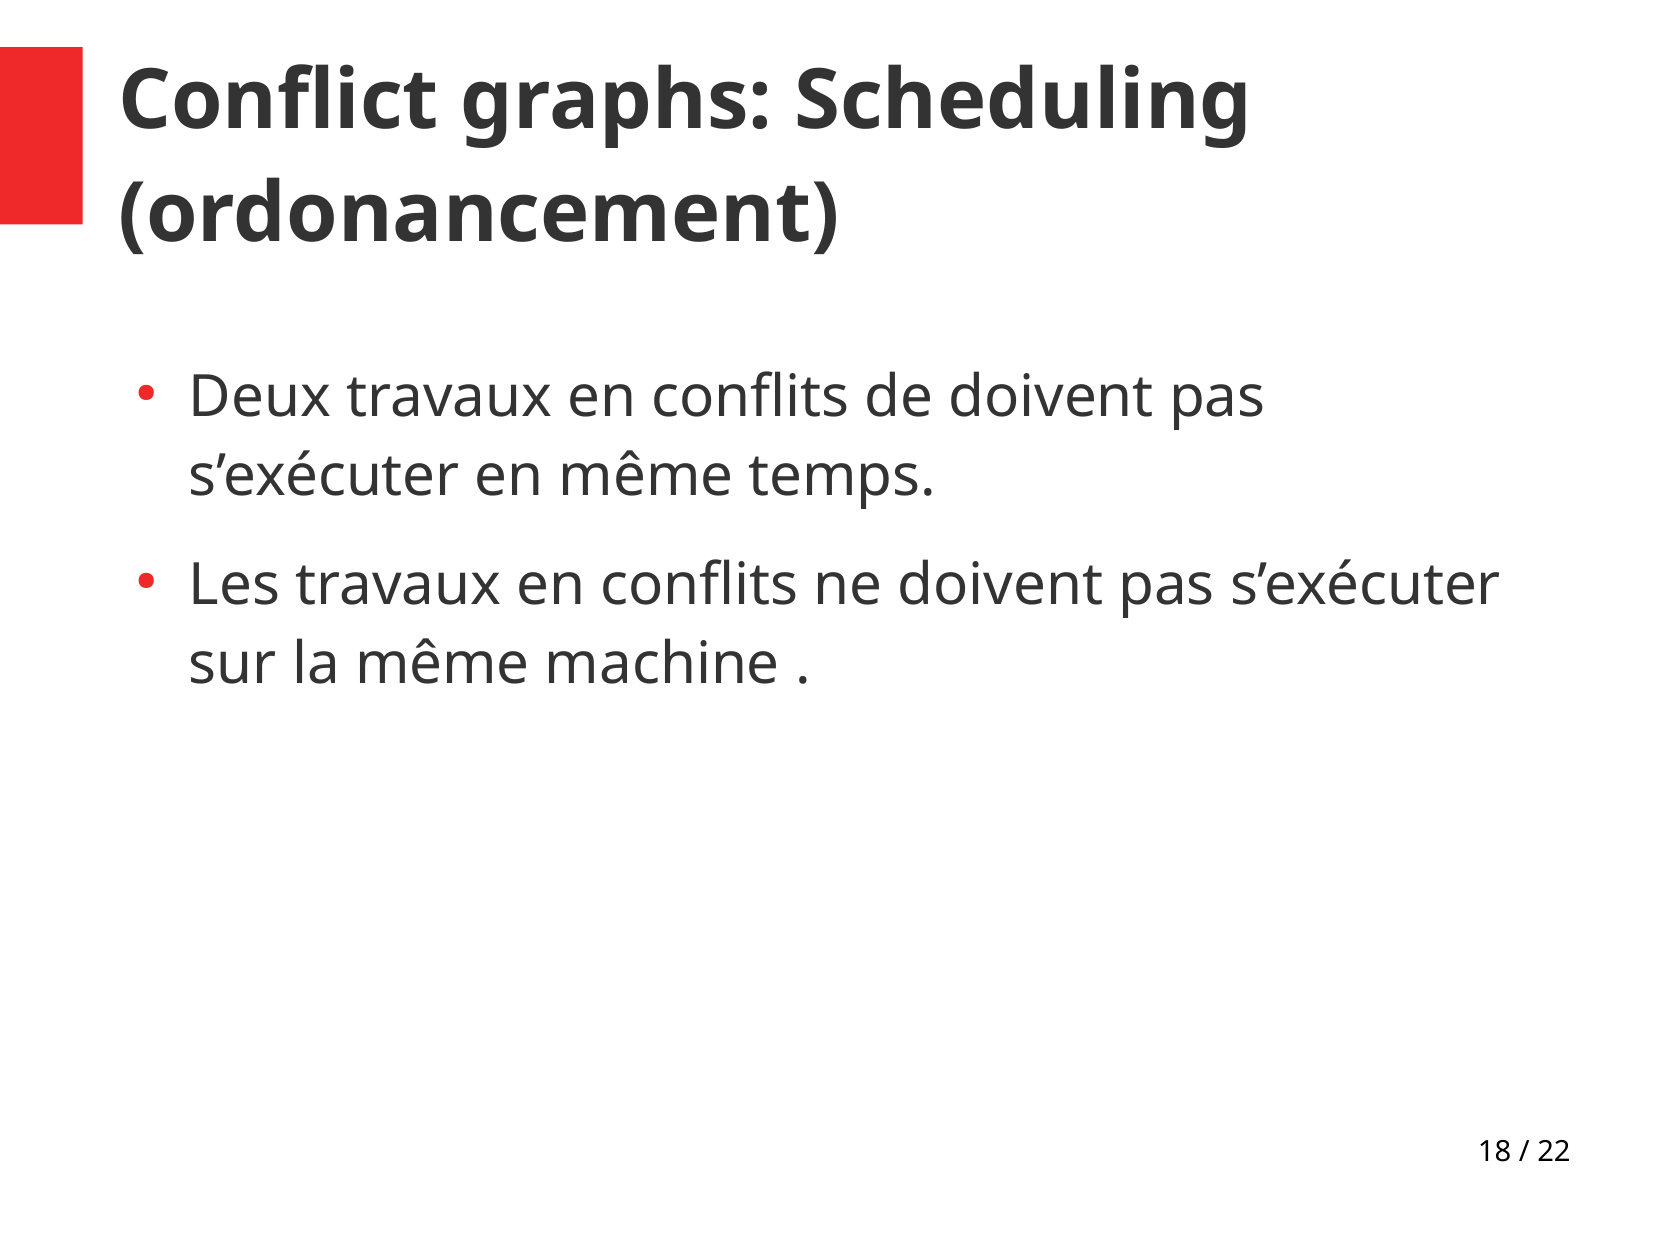

# Conflict graphs: Scheduling (ordonancement)
Deux travaux en conflits de doivent pas s’exécuter en même temps.
Les travaux en conflits ne doivent pas s’exécuter sur la même machine .
18